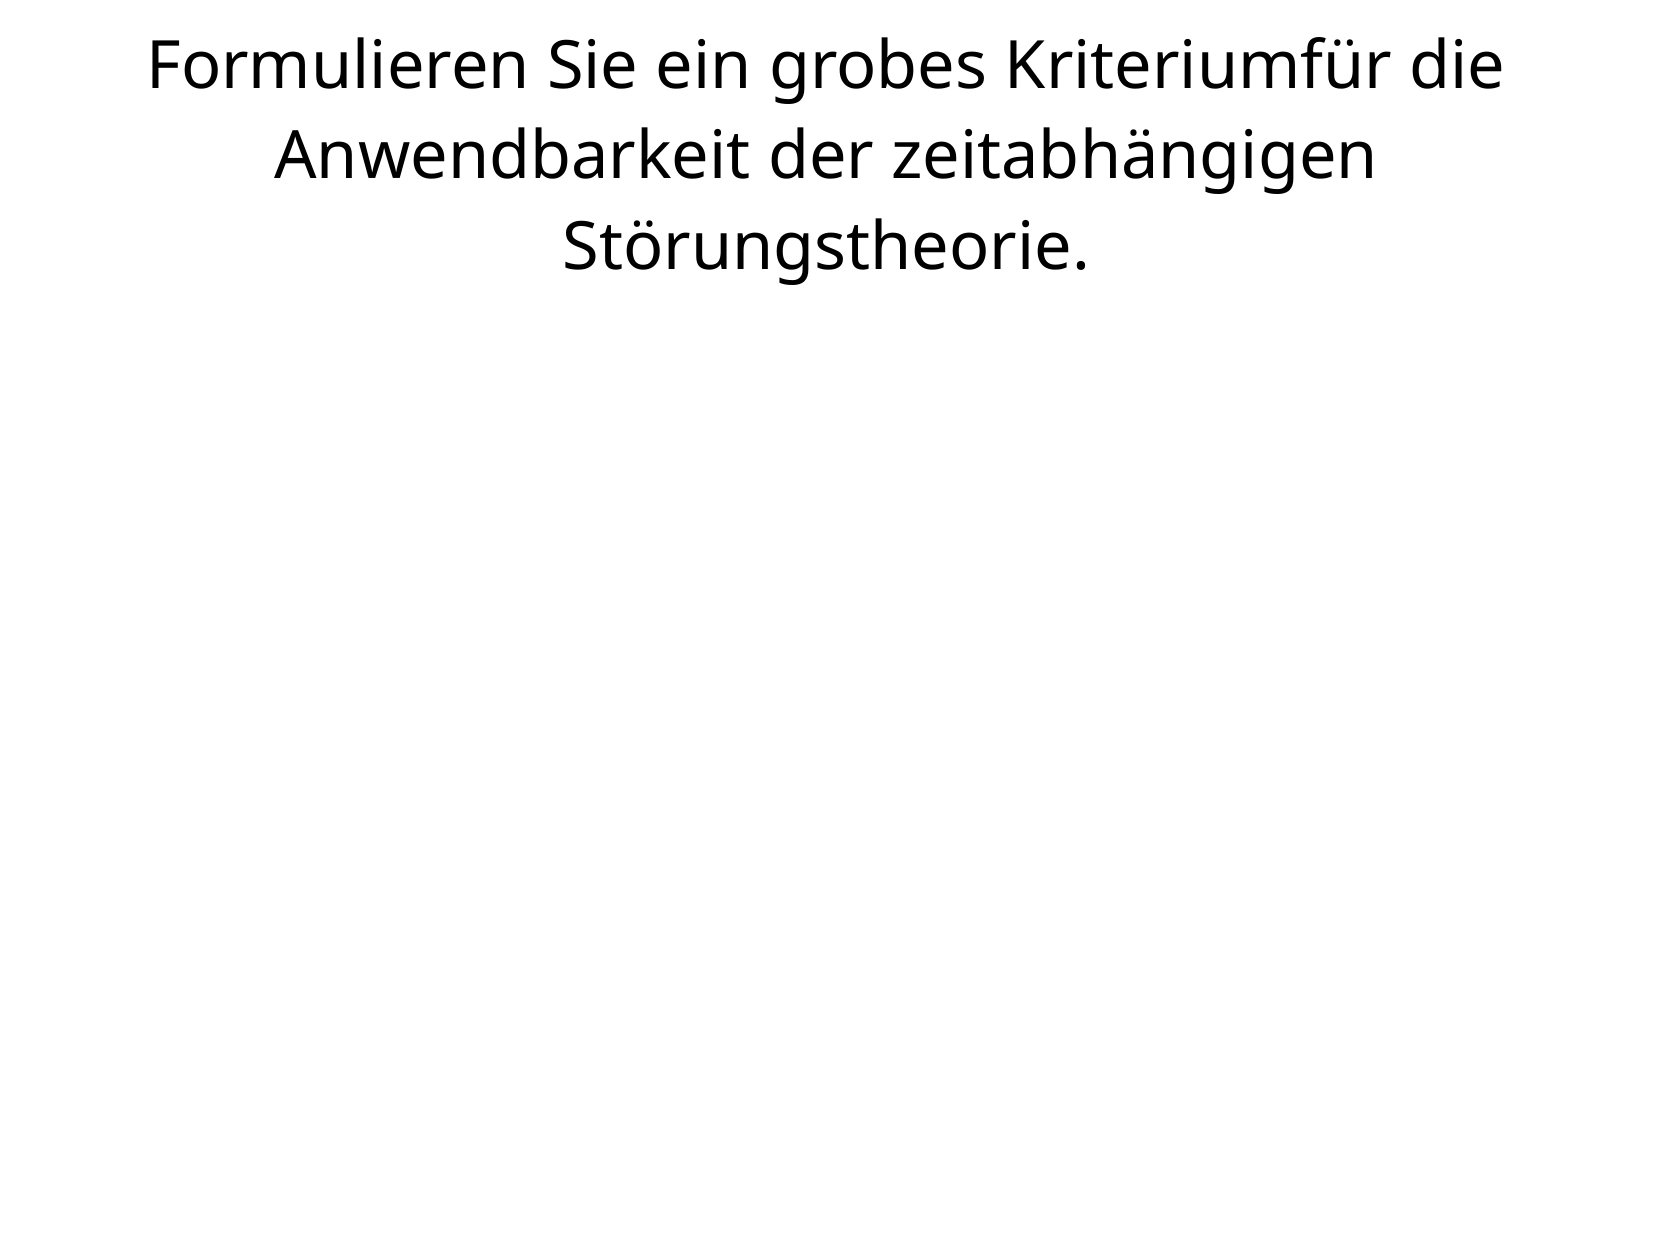

# Formulieren Sie ein grobes Kriteriumfür die Anwendbarkeit der zeitabhängigen Störungstheorie.